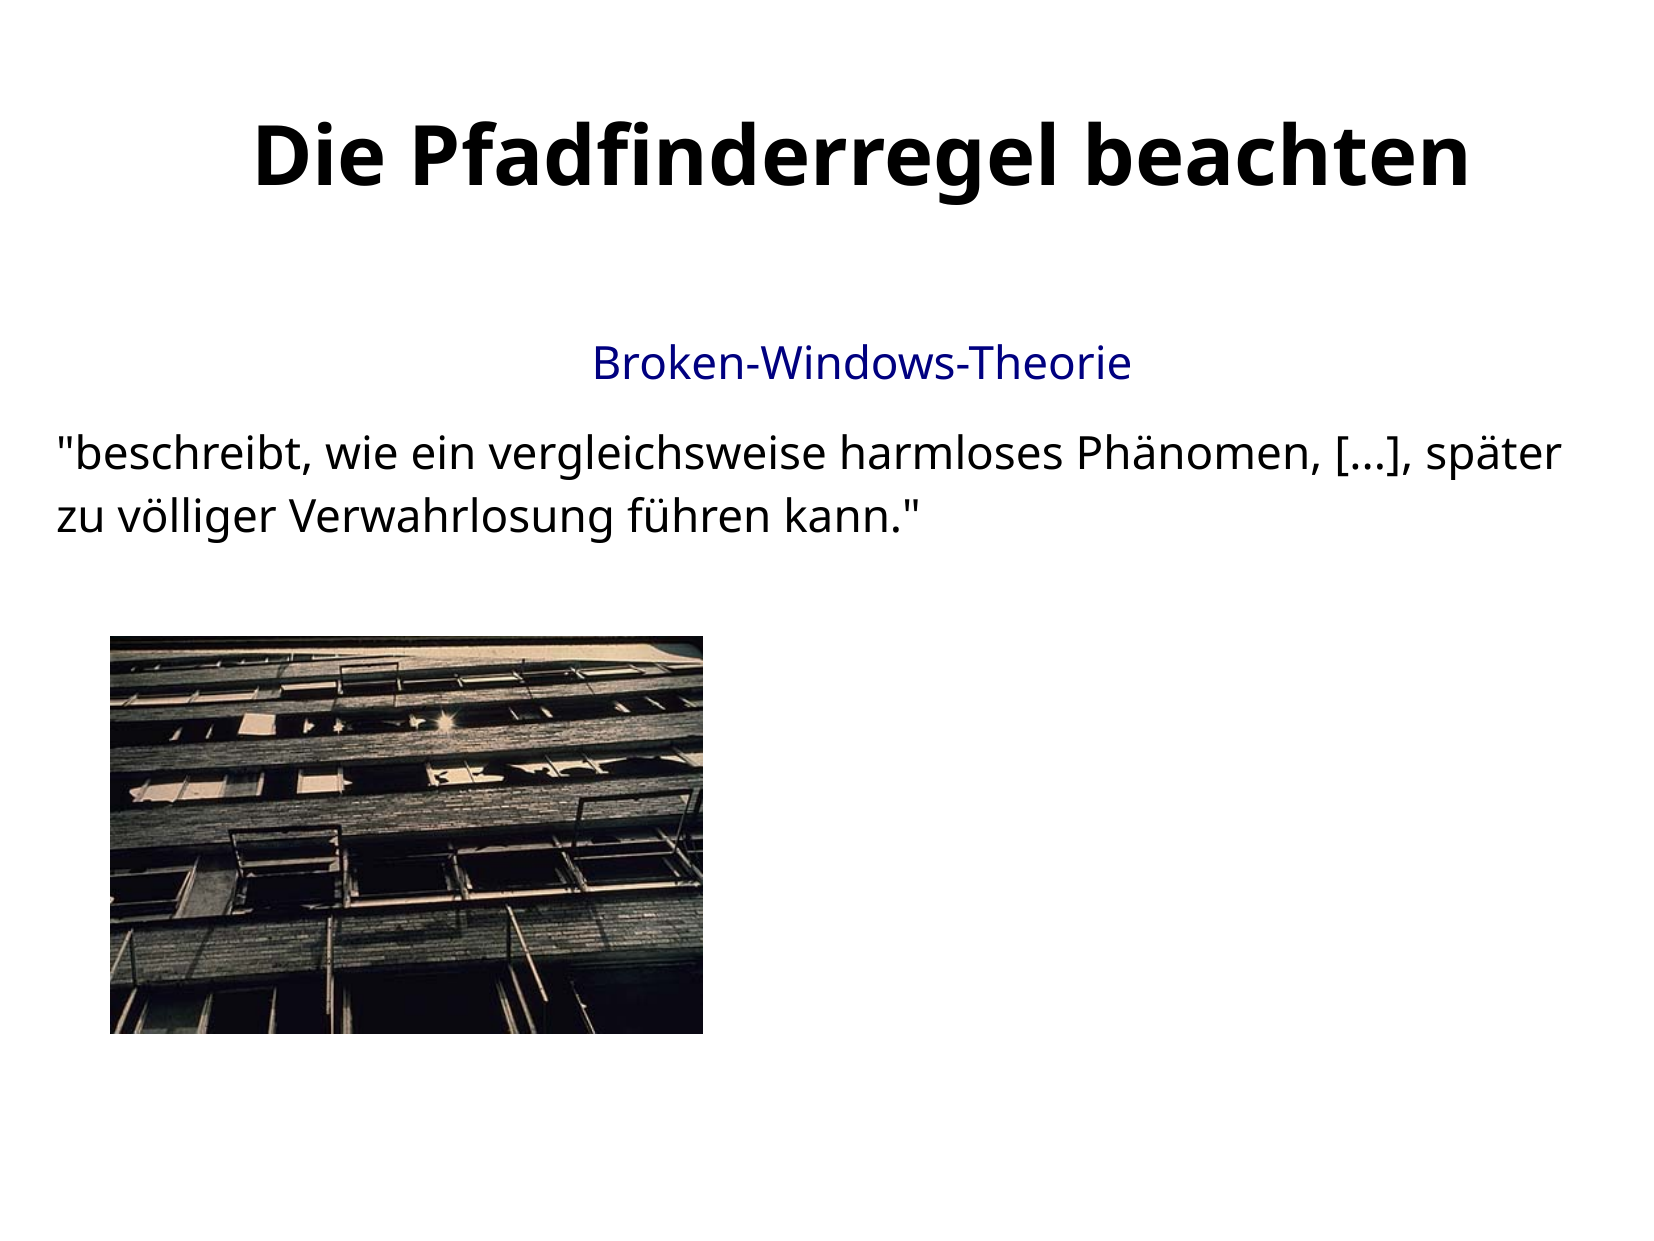

# Die Pfadfinderregel beachten
Broken-Windows-Theorie
"beschreibt, wie ein vergleichsweise harmloses Phänomen, [...], später zu völliger Verwahrlosung führen kann."